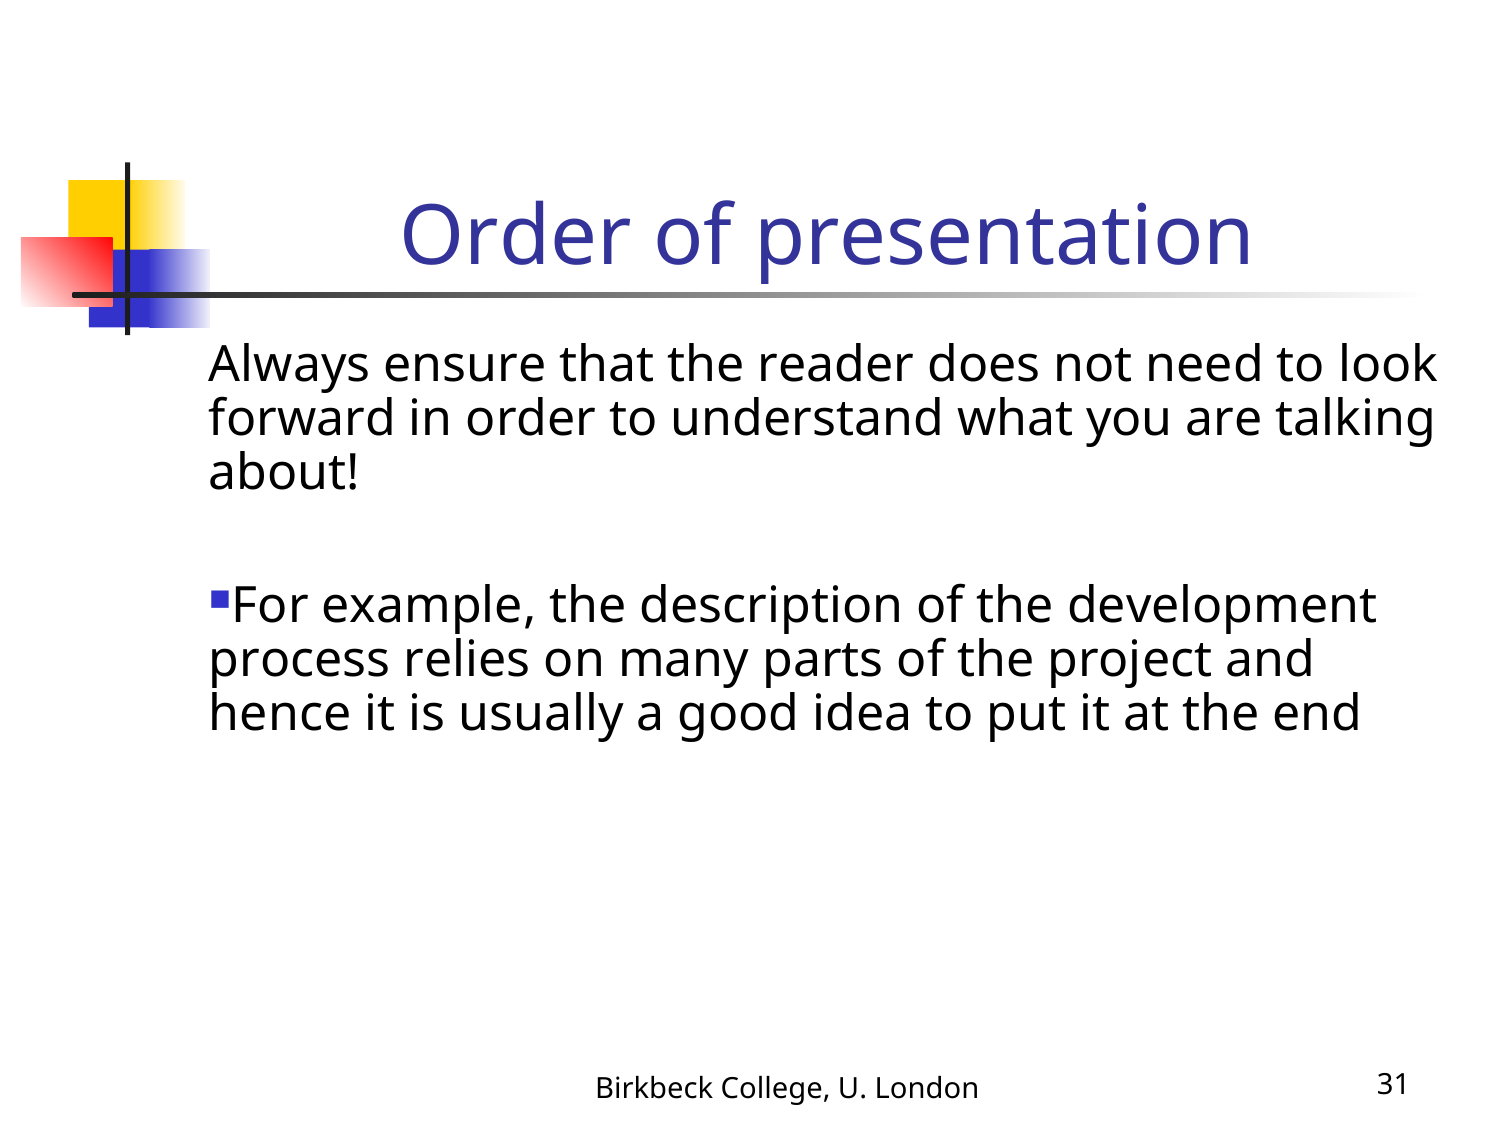

# Order of presentation
Always ensure that the reader does not need to look forward in order to understand what you are talking about!
For example, the description of the development process relies on many parts of the project and hence it is usually a good idea to put it at the end
Birkbeck College, U. London